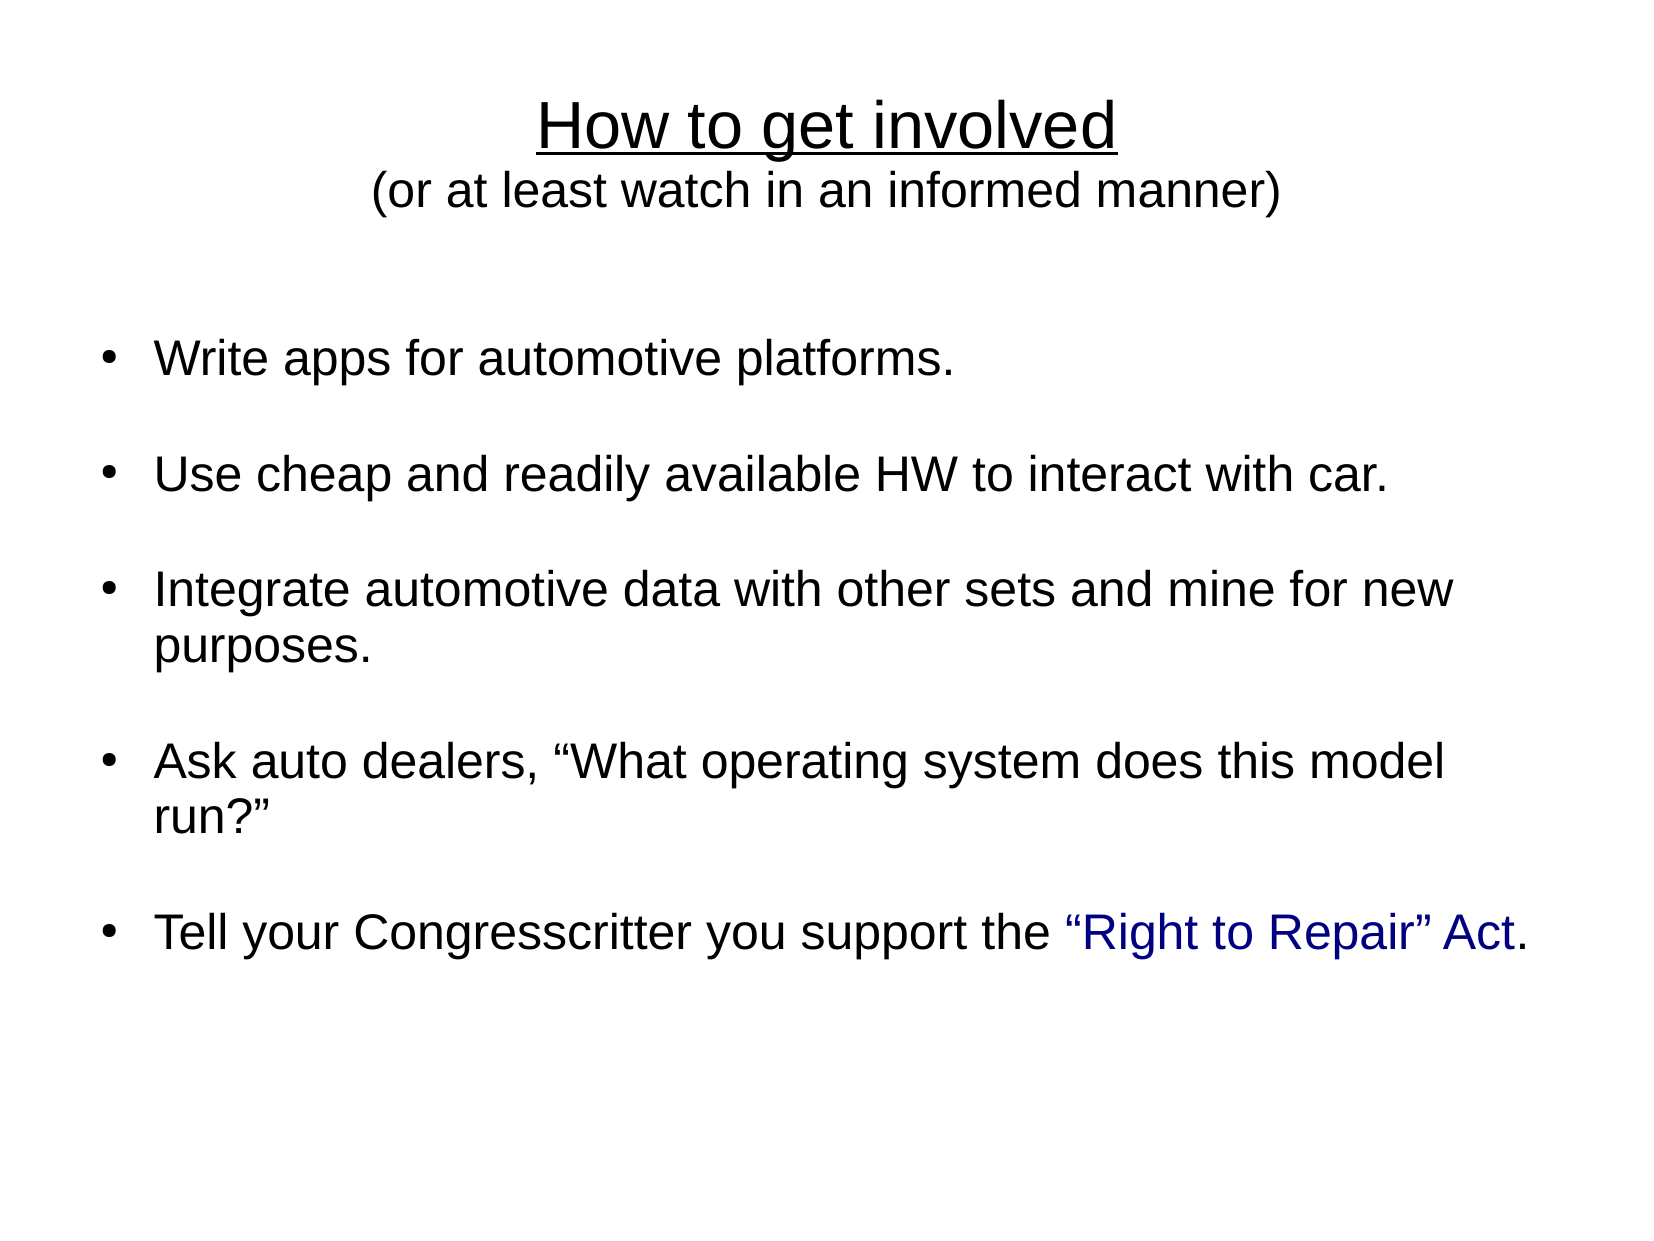

# How to get involved (or at least watch in an informed manner)
Write apps for automotive platforms.
Use cheap and readily available HW to interact with car.
Integrate automotive data with other sets and mine for new purposes.
Ask auto dealers, “What operating system does this model run?”
Tell your Congresscritter you support the “Right to Repair” Act.